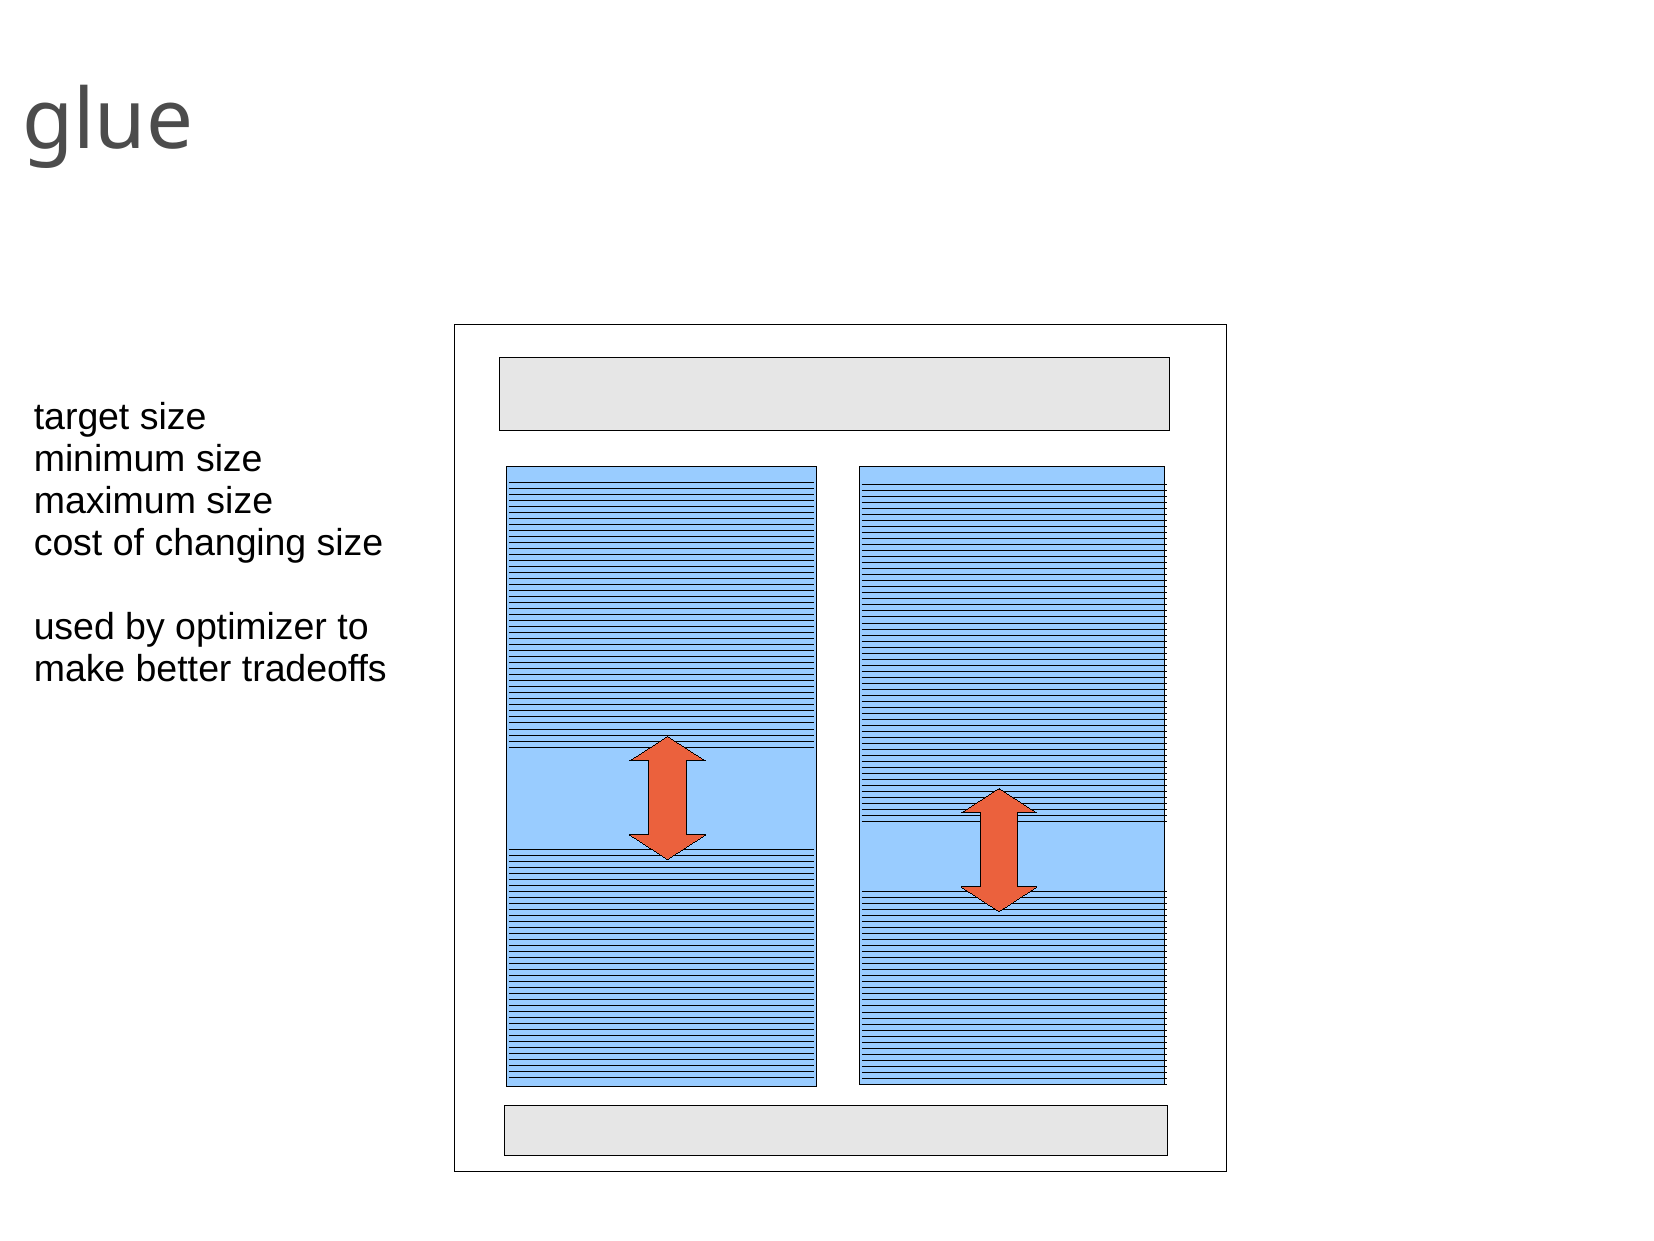

# glue
target size
minimum size
maximum size
cost of changing size
used by optimizer to make better tradeoffs